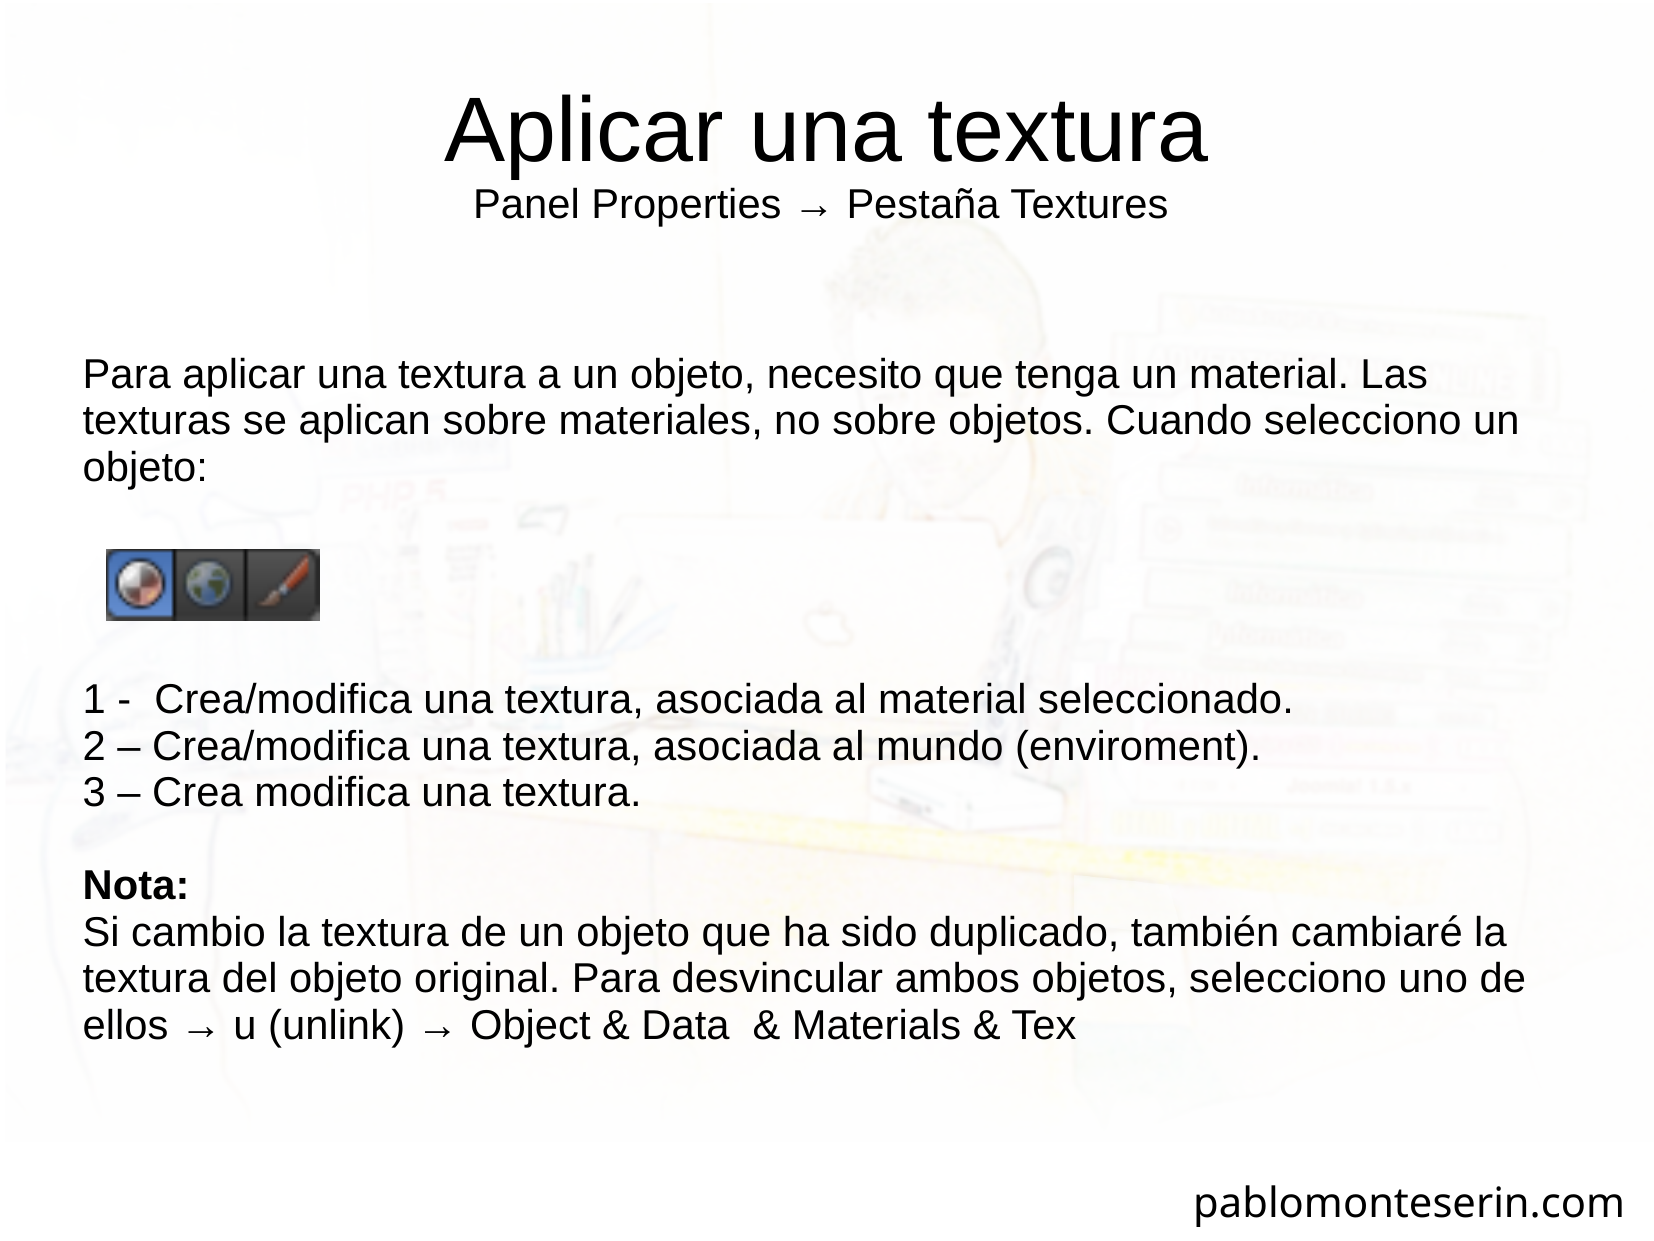

# Aplicar una textura Panel Properties → Pestaña Textures
Para aplicar una textura a un objeto, necesito que tenga un material. Las texturas se aplican sobre materiales, no sobre objetos. Cuando selecciono un objeto:
1 - Crea/modifica una textura, asociada al material seleccionado.
2 – Crea/modifica una textura, asociada al mundo (enviroment).
3 – Crea modifica una textura.
Nota:
Si cambio la textura de un objeto que ha sido duplicado, también cambiaré la textura del objeto original. Para desvincular ambos objetos, selecciono uno de ellos → u (unlink) → Object & Data & Materials & Tex